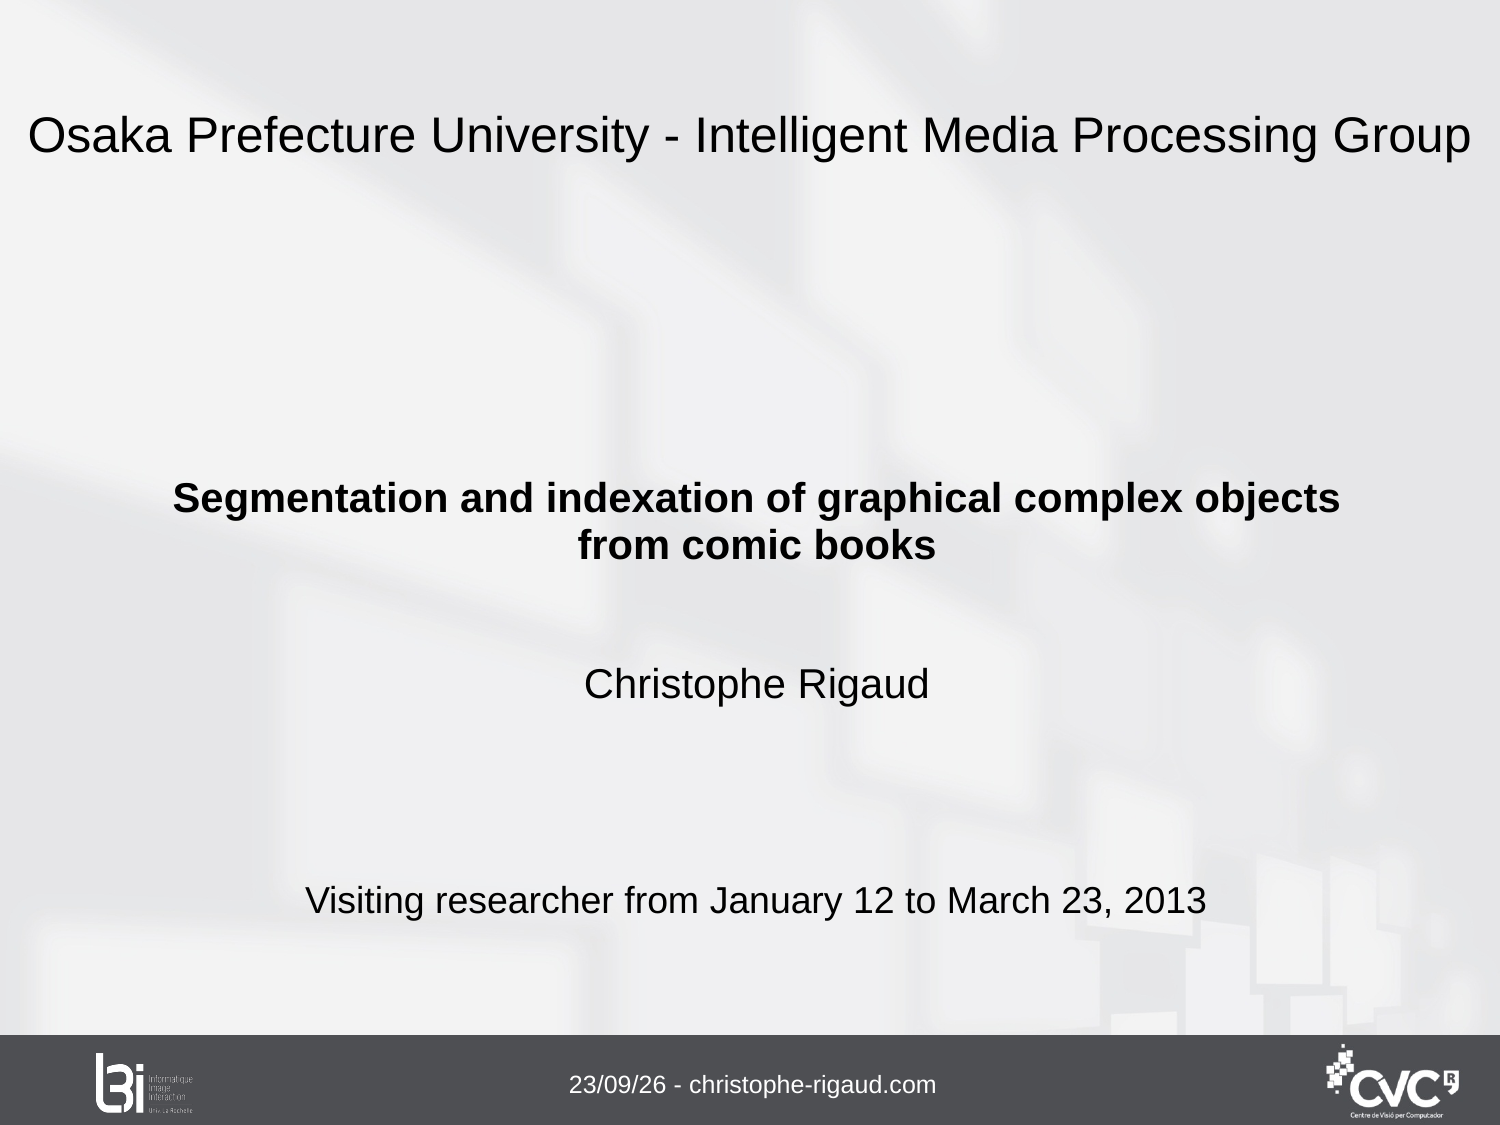

# Osaka Prefecture University - Intelligent Media Processing Group
Segmentation and indexation of graphical complex objects
from comic books
Christophe Rigaud
Visiting researcher from January 12 to March 23, 2013
 - christophe-rigaud.com